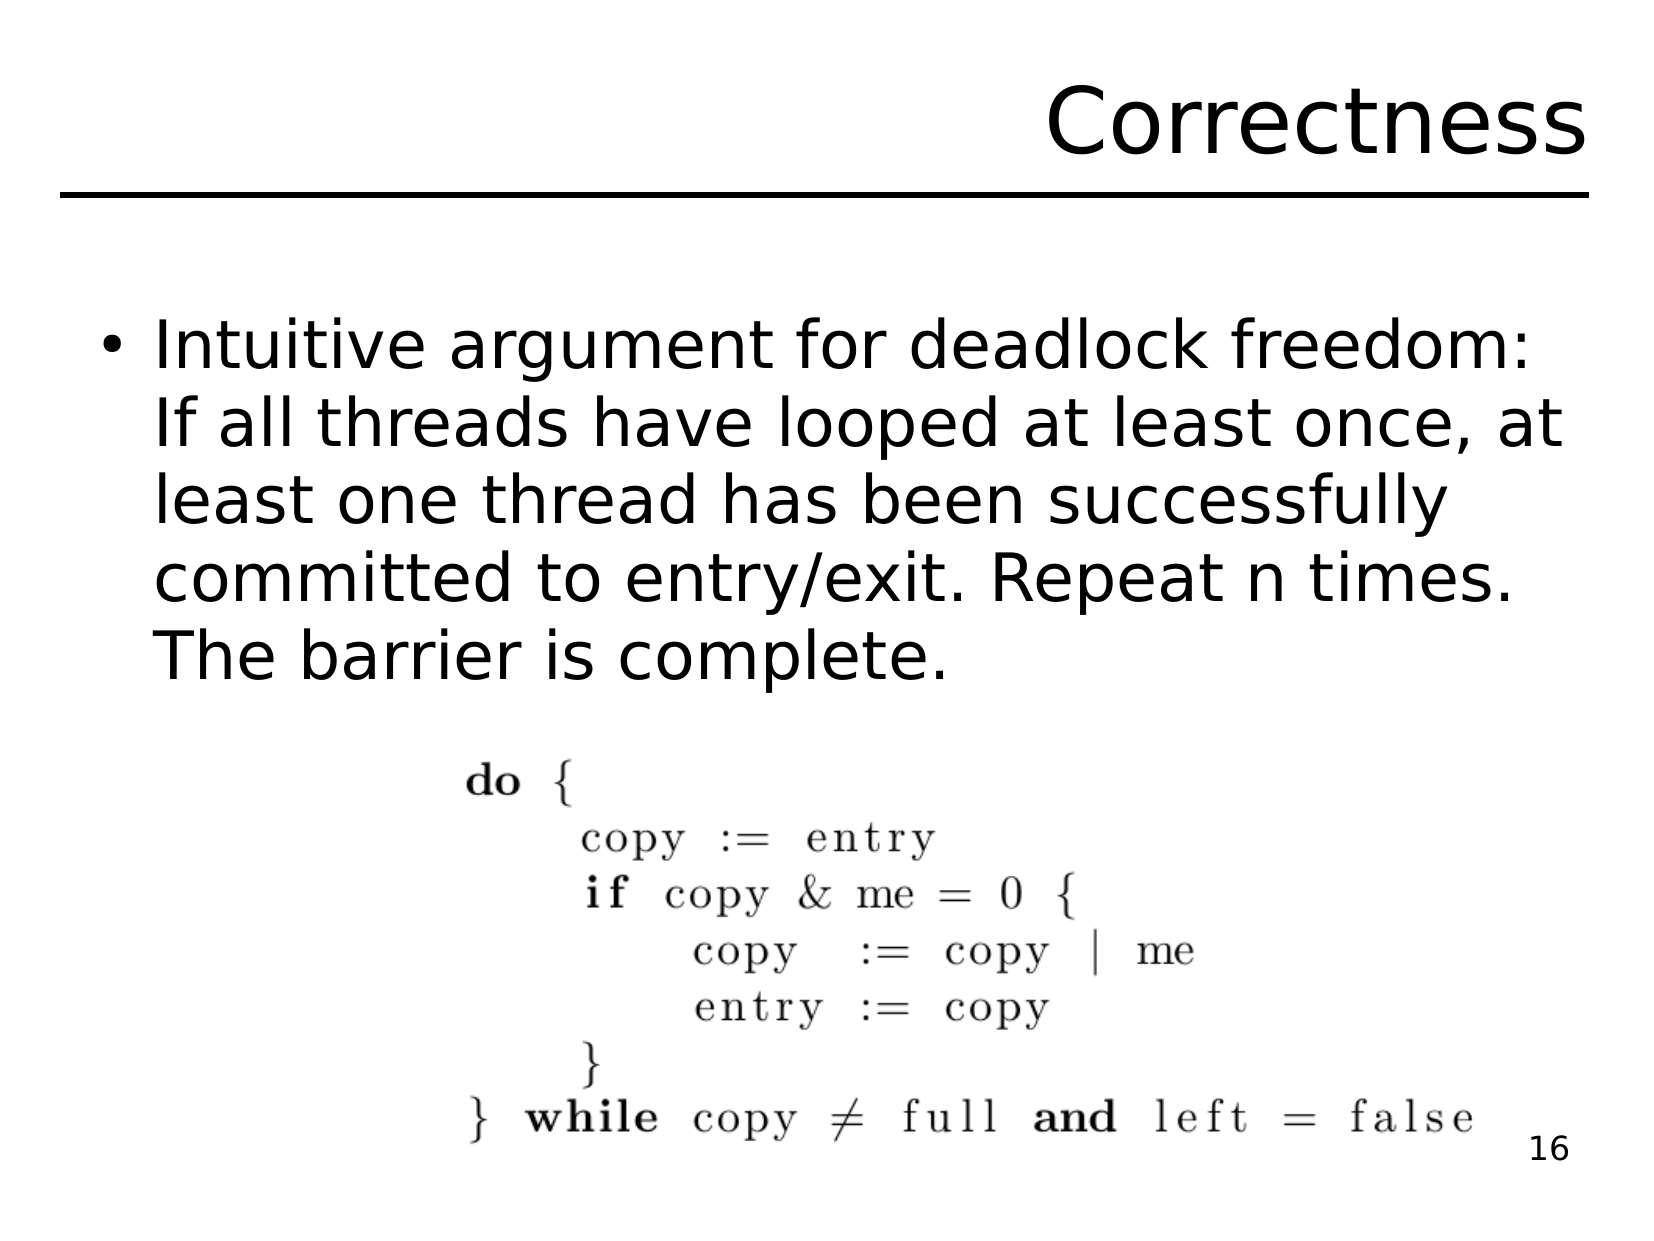

# Correctness
Intuitive argument for deadlock freedom: If all threads have looped at least once, at least one thread has been successfully committed to entry/exit. Repeat n times. The barrier is complete.
16